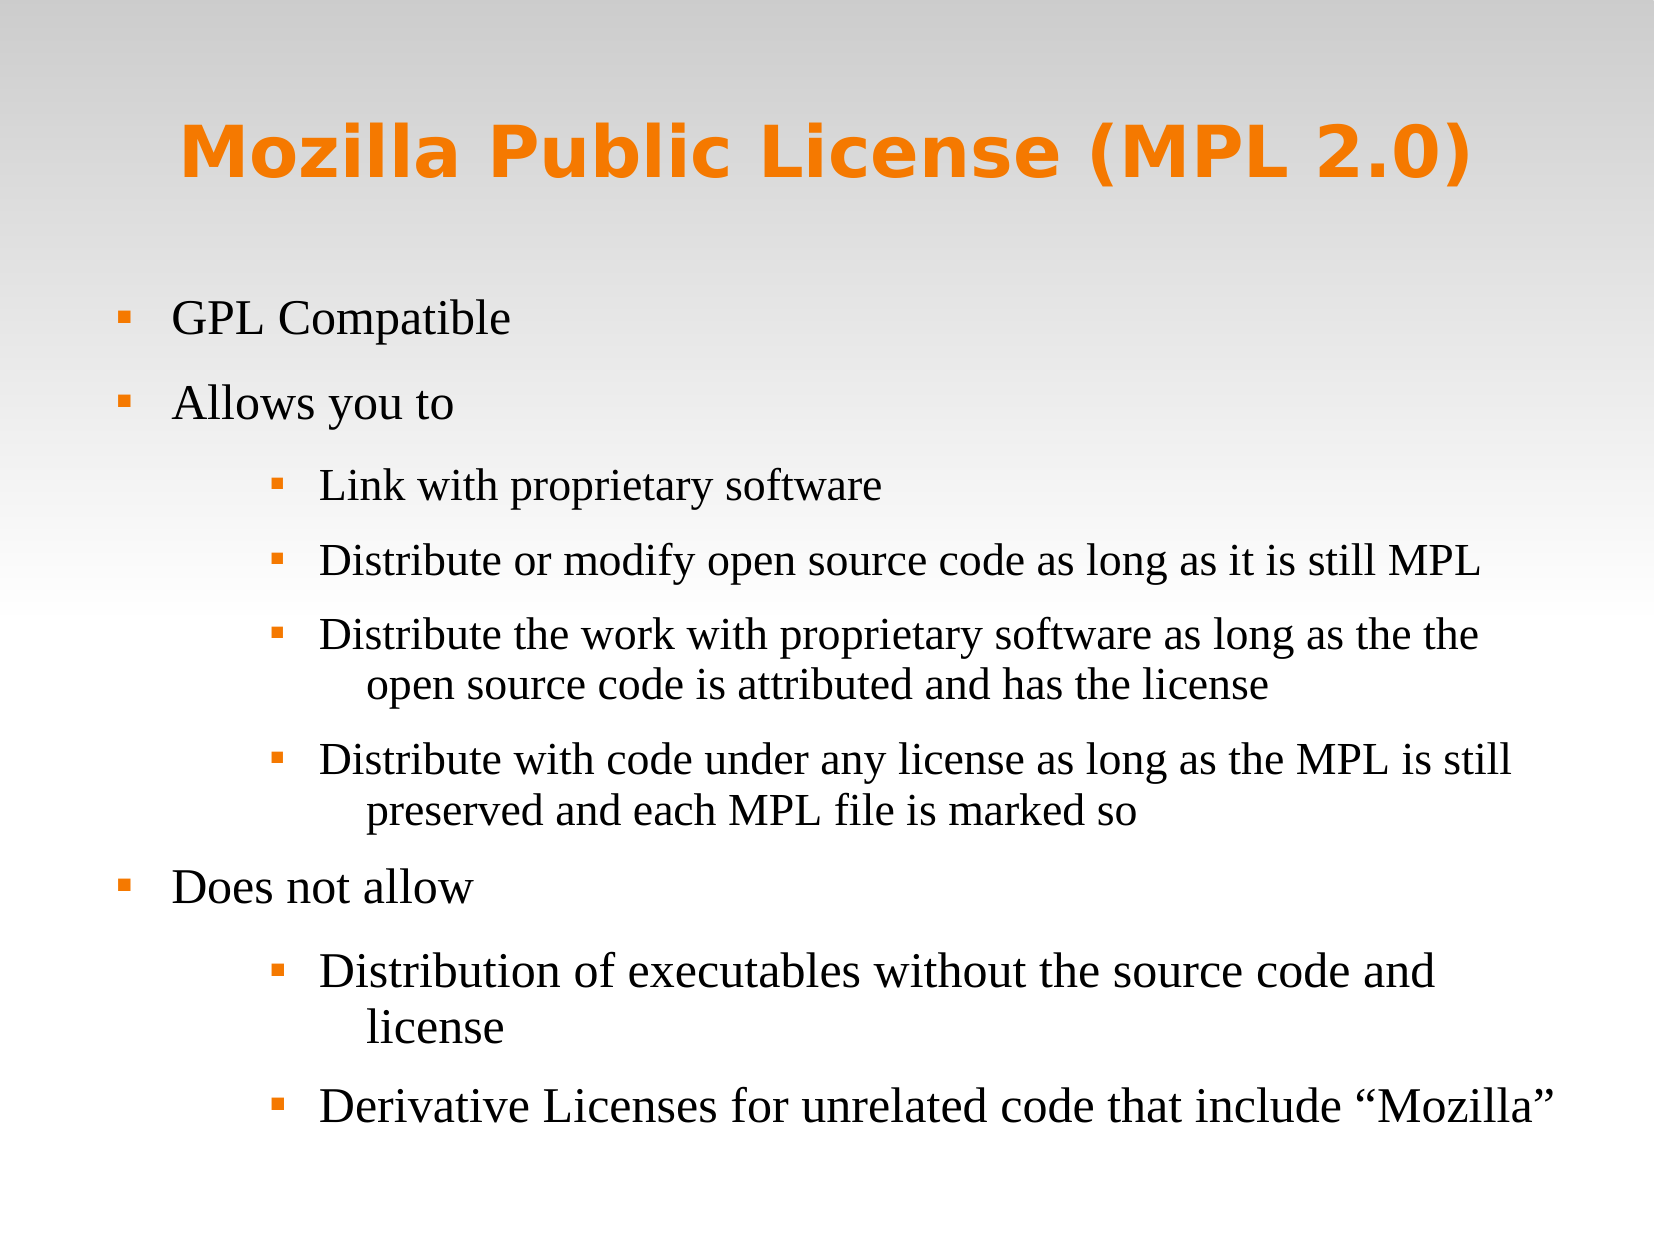

# Mozilla Public License (MPL 2.0)
GPL Compatible
Allows you to
Link with proprietary software
Distribute or modify open source code as long as it is still MPL
Distribute the work with proprietary software as long as the the open source code is attributed and has the license
Distribute with code under any license as long as the MPL is still preserved and each MPL file is marked so
Does not allow
Distribution of executables without the source code and license
Derivative Licenses for unrelated code that include “Mozilla”